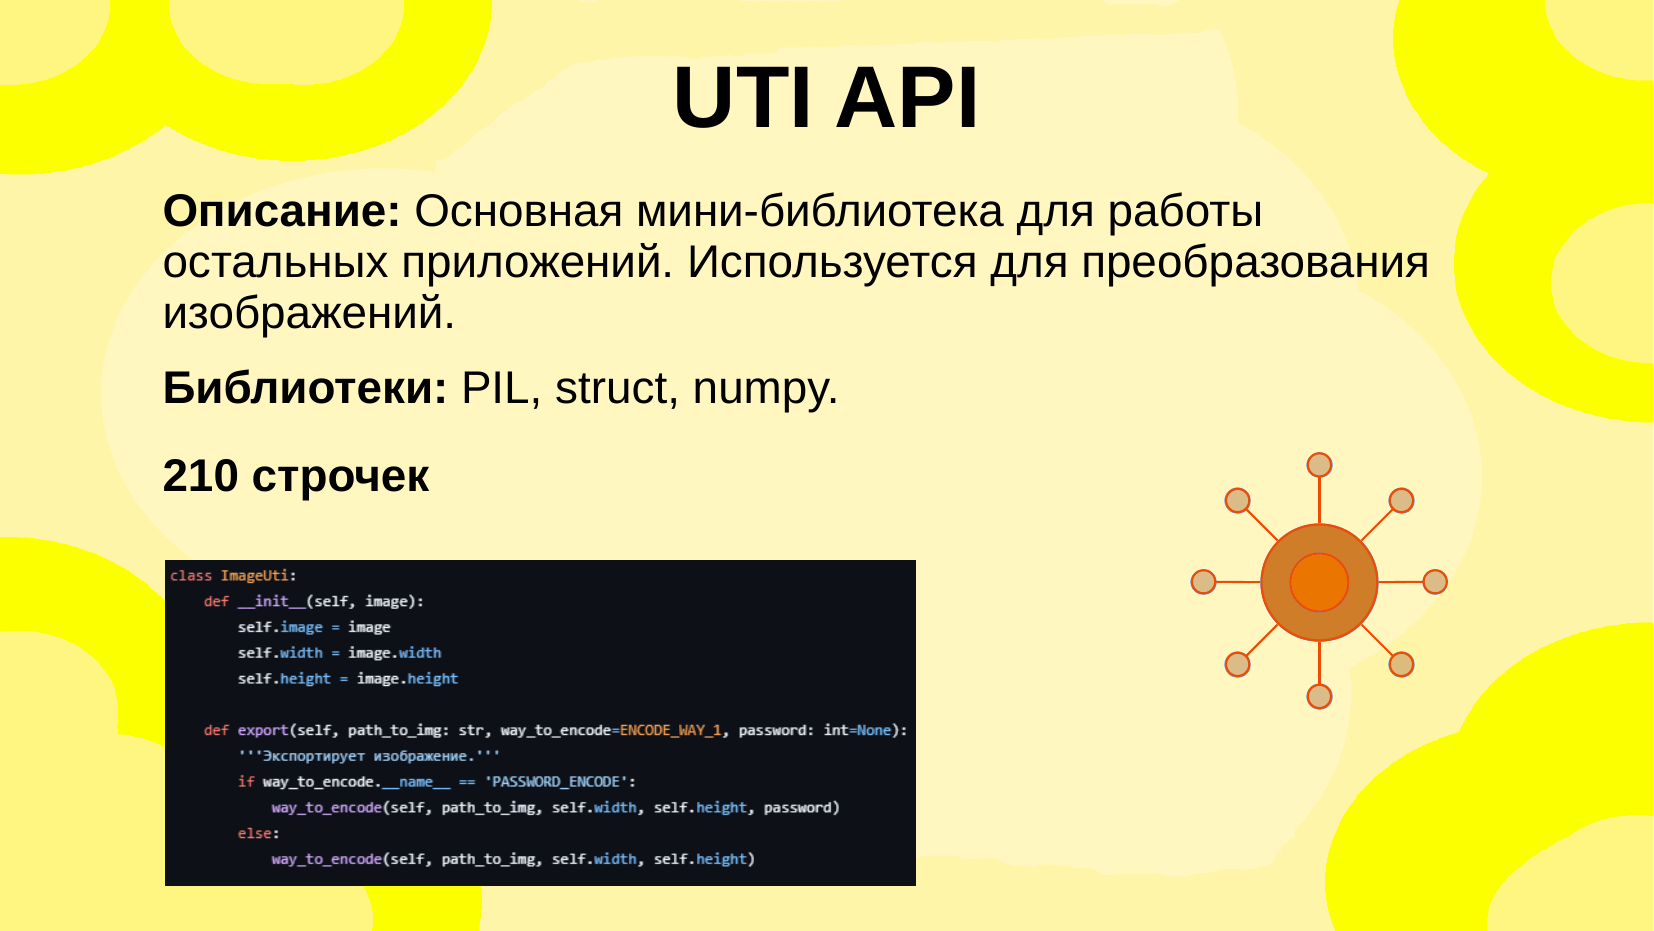

UTI API
Описание: Основная мини-библиотека для работы остальных приложений. Используется для преобразования изображений.
Библиотеки: PIL, struct, numpy.
210 строчек